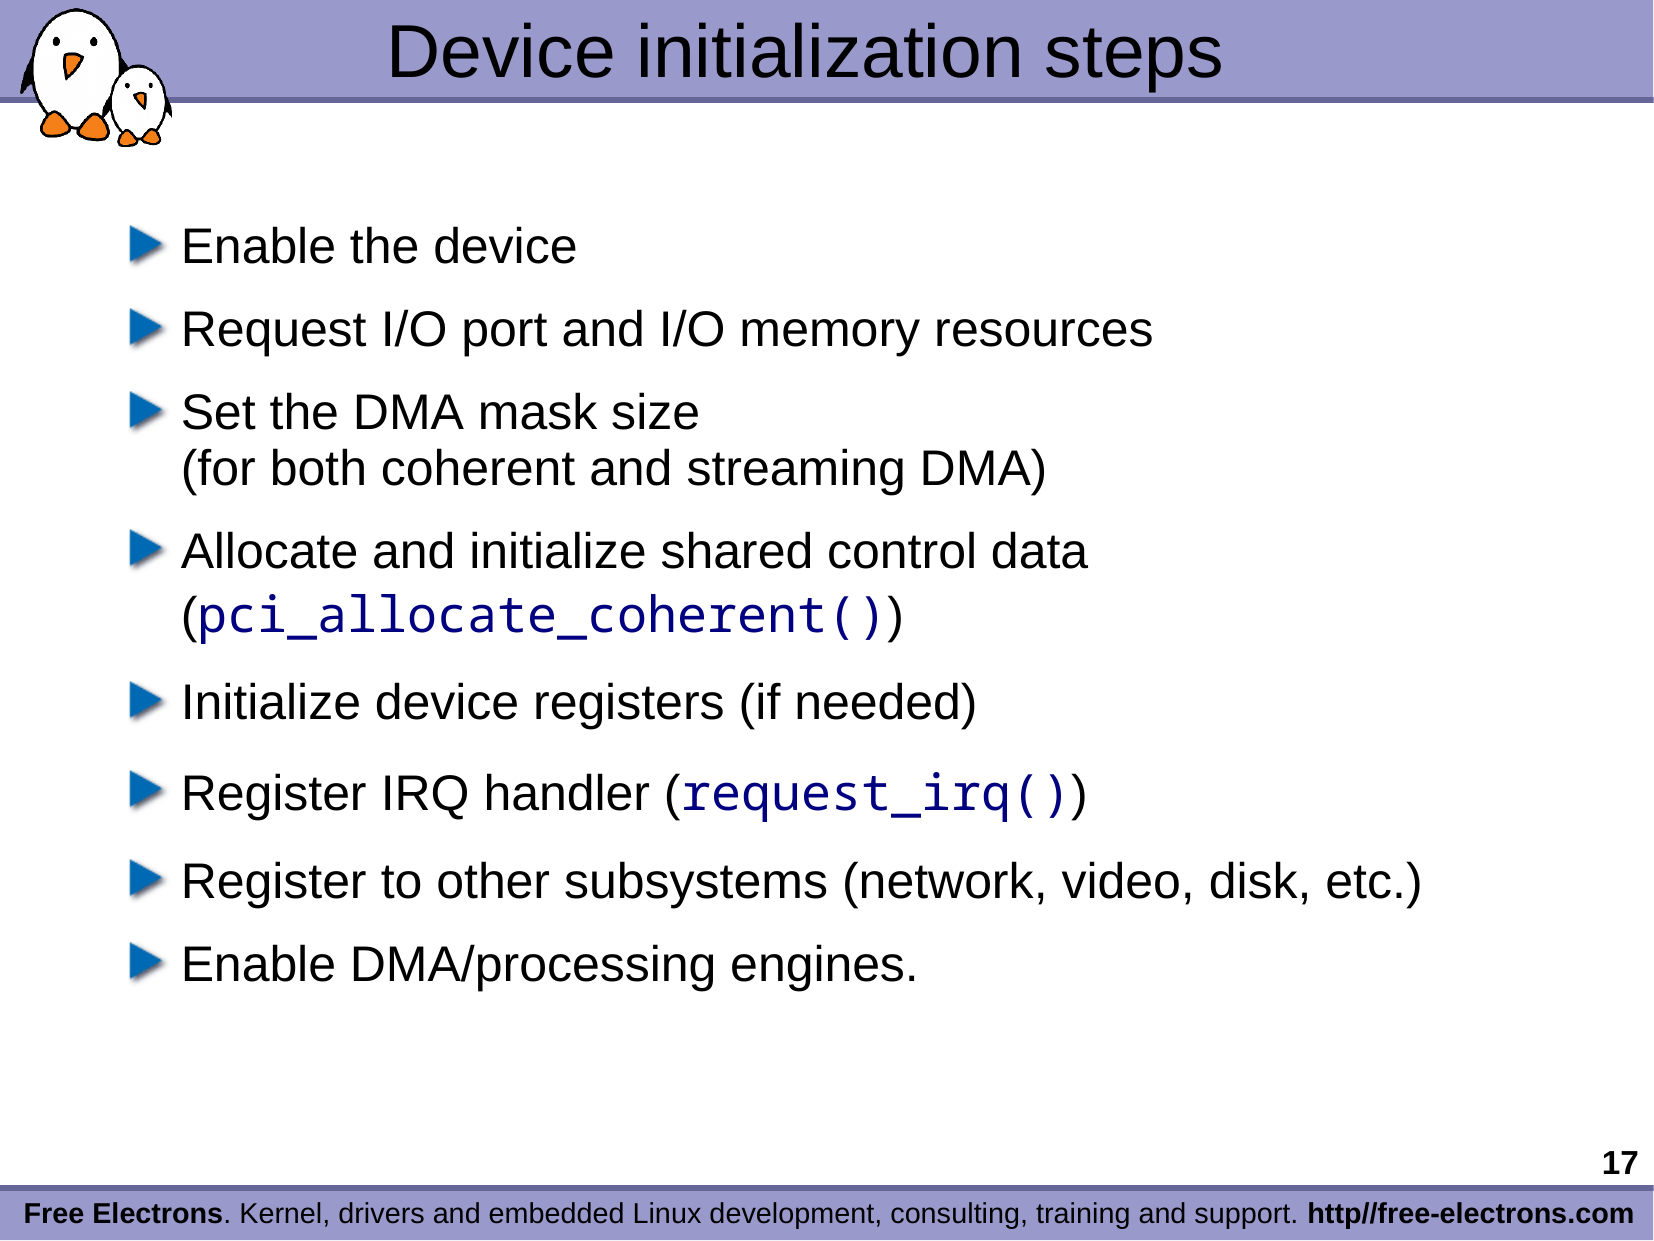

# Device initialization steps
Enable the device
Request I/O port and I/O memory resources
Set the DMA mask size
(for both coherent and streaming DMA)
Allocate and initialize shared control data (pci_allocate_coherent())
Initialize device registers (if needed)
Register IRQ handler (request_irq())
Register to other subsystems (network, video, disk, etc.)
Enable DMA/processing engines.